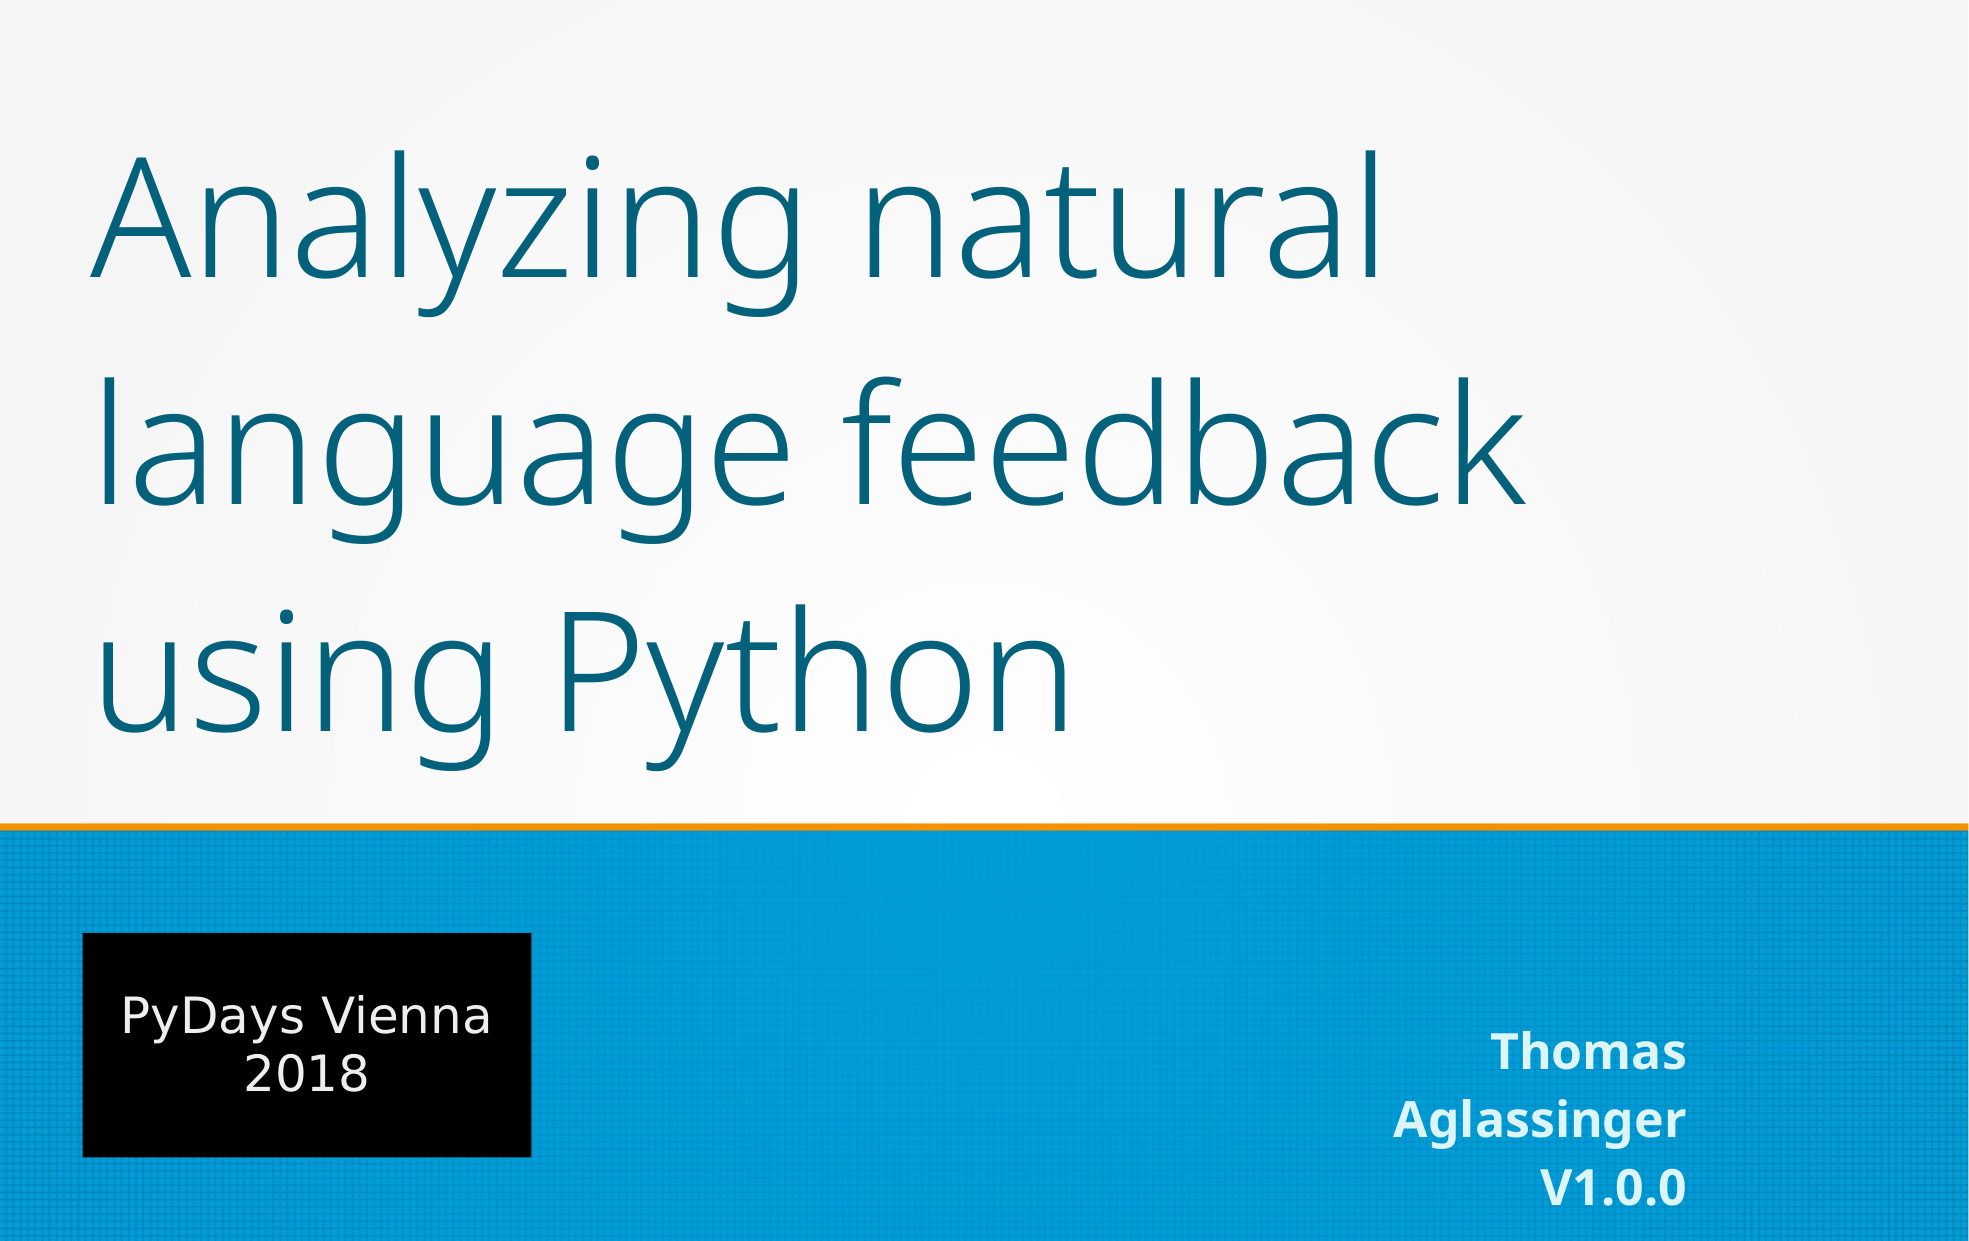

# Analyzing natural language feedback using Python
PyDays Vienna
2018
Thomas Aglassinger
V1.0.0